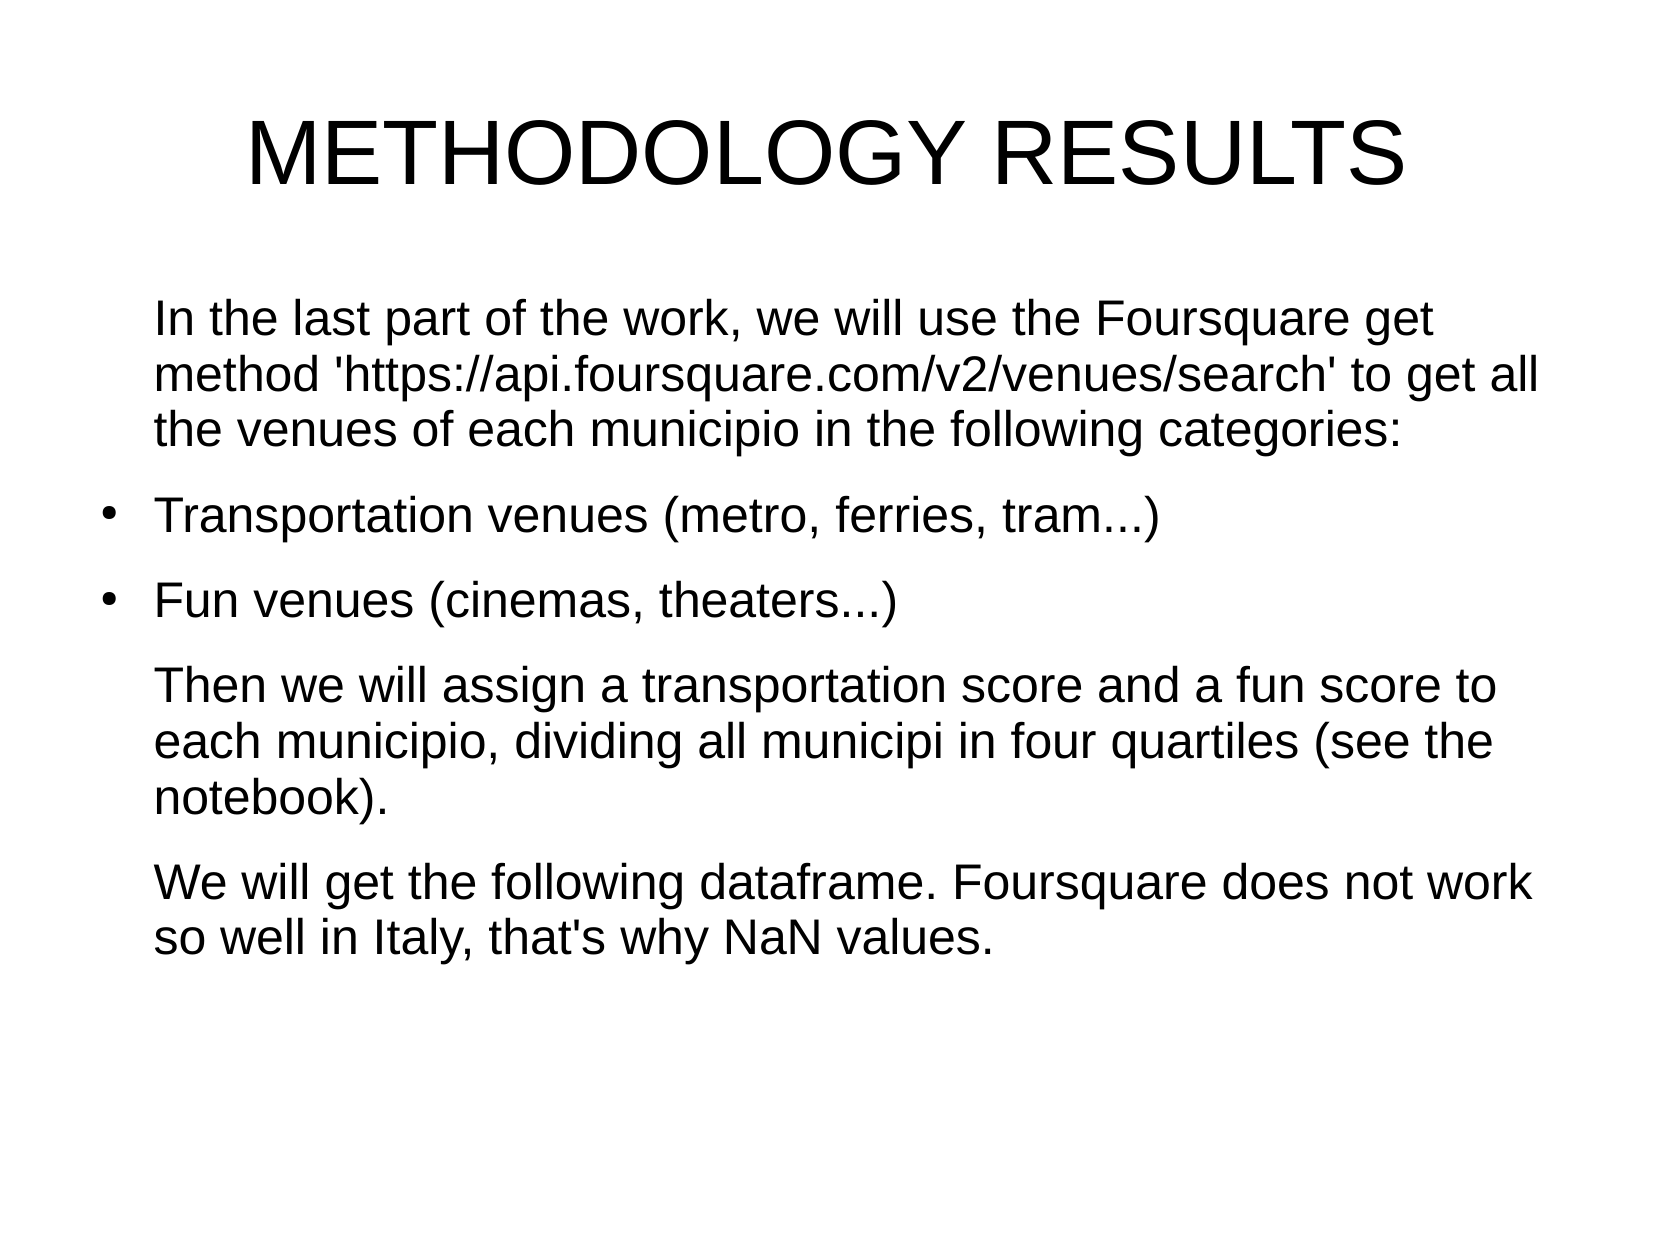

# METHODOLOGY RESULTS
In the last part of the work, we will use the Foursquare get method 'https://api.foursquare.com/v2/venues/search' to get all the venues of each municipio in the following categories:
Transportation venues (metro, ferries, tram...)
Fun venues (cinemas, theaters...)
Then we will assign a transportation score and a fun score to each municipio, dividing all municipi in four quartiles (see the notebook).
We will get the following dataframe. Foursquare does not work so well in Italy, that's why NaN values.